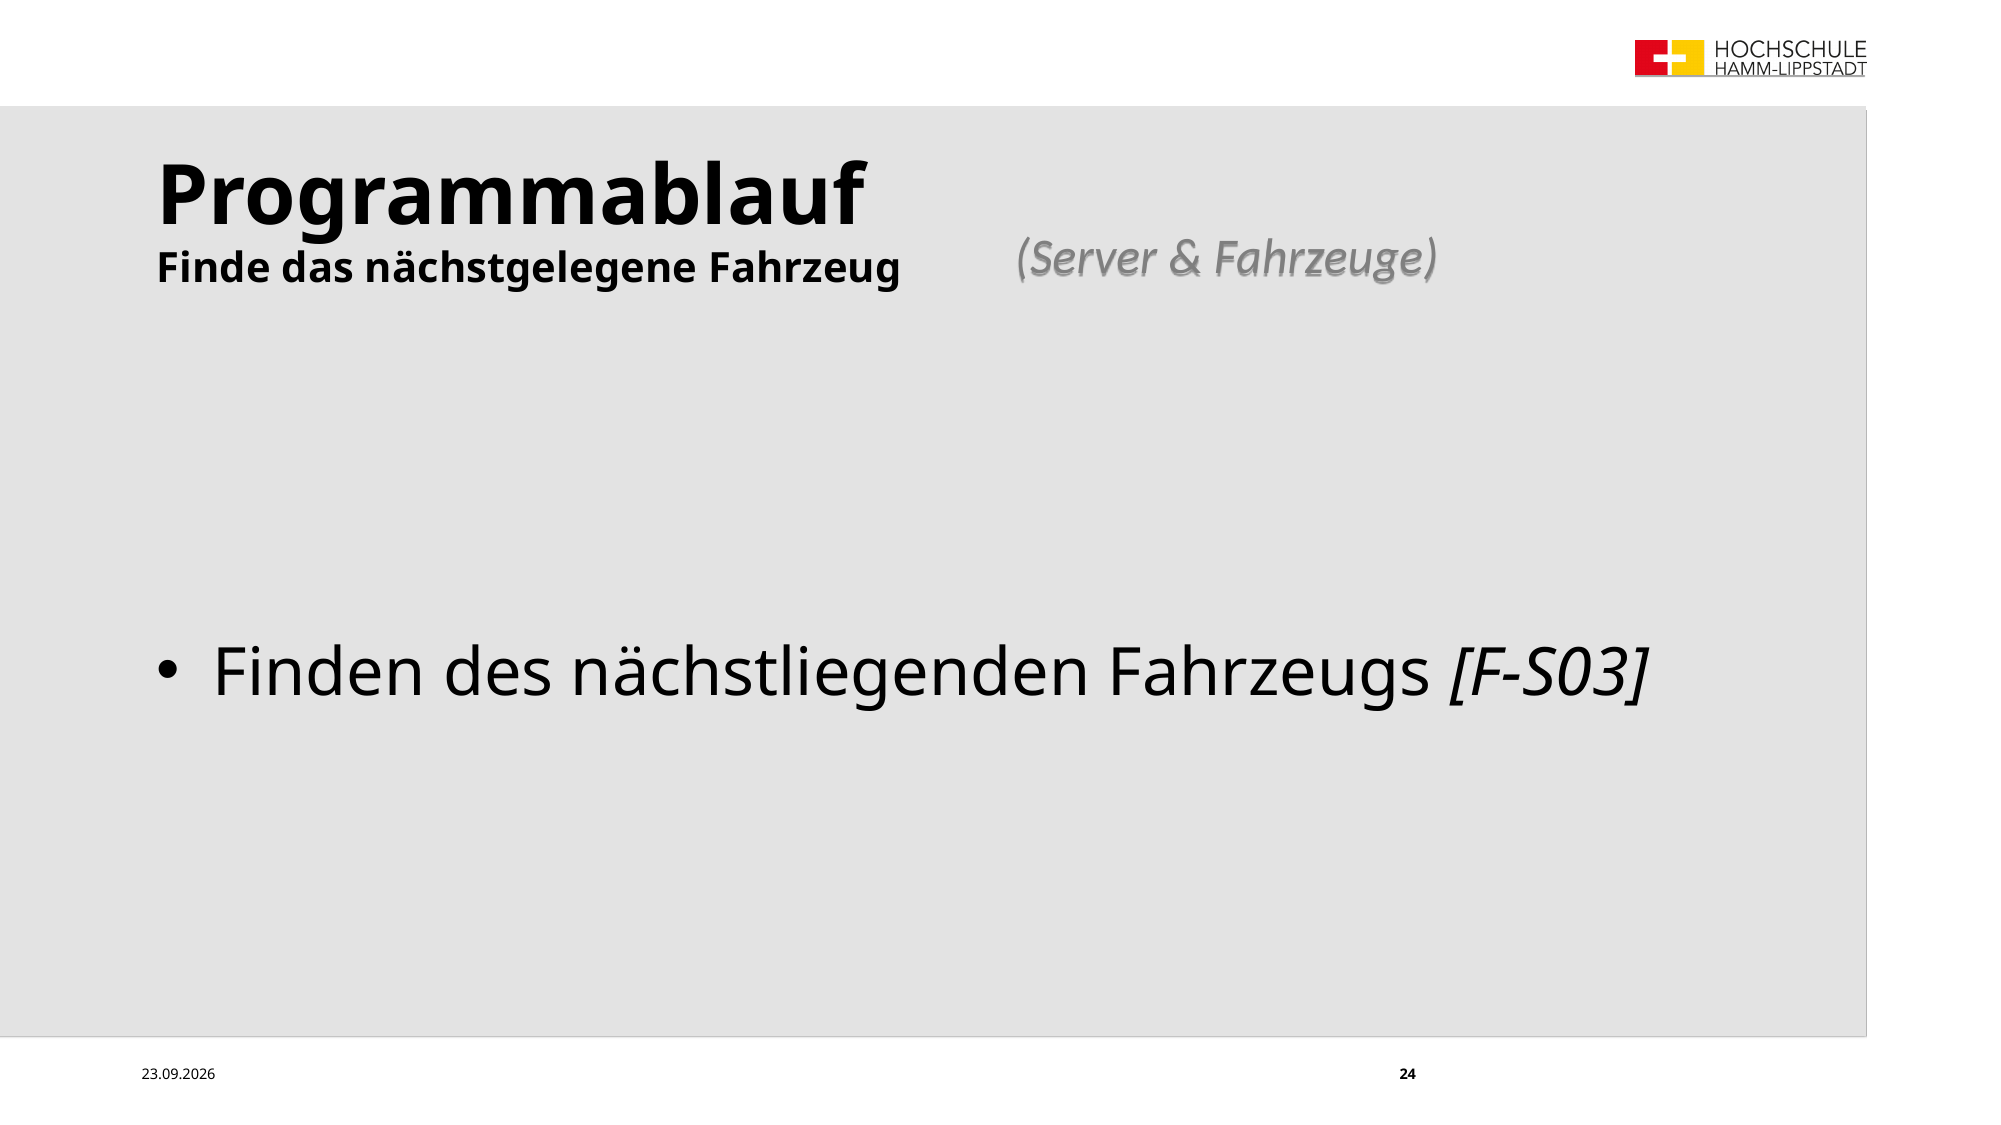

# Programmablauf Finde das nächstgelegene Fahrzeug
(Server & Fahrzeuge)
Finden des nächstliegenden Fahrzeugs [F-S03]
24